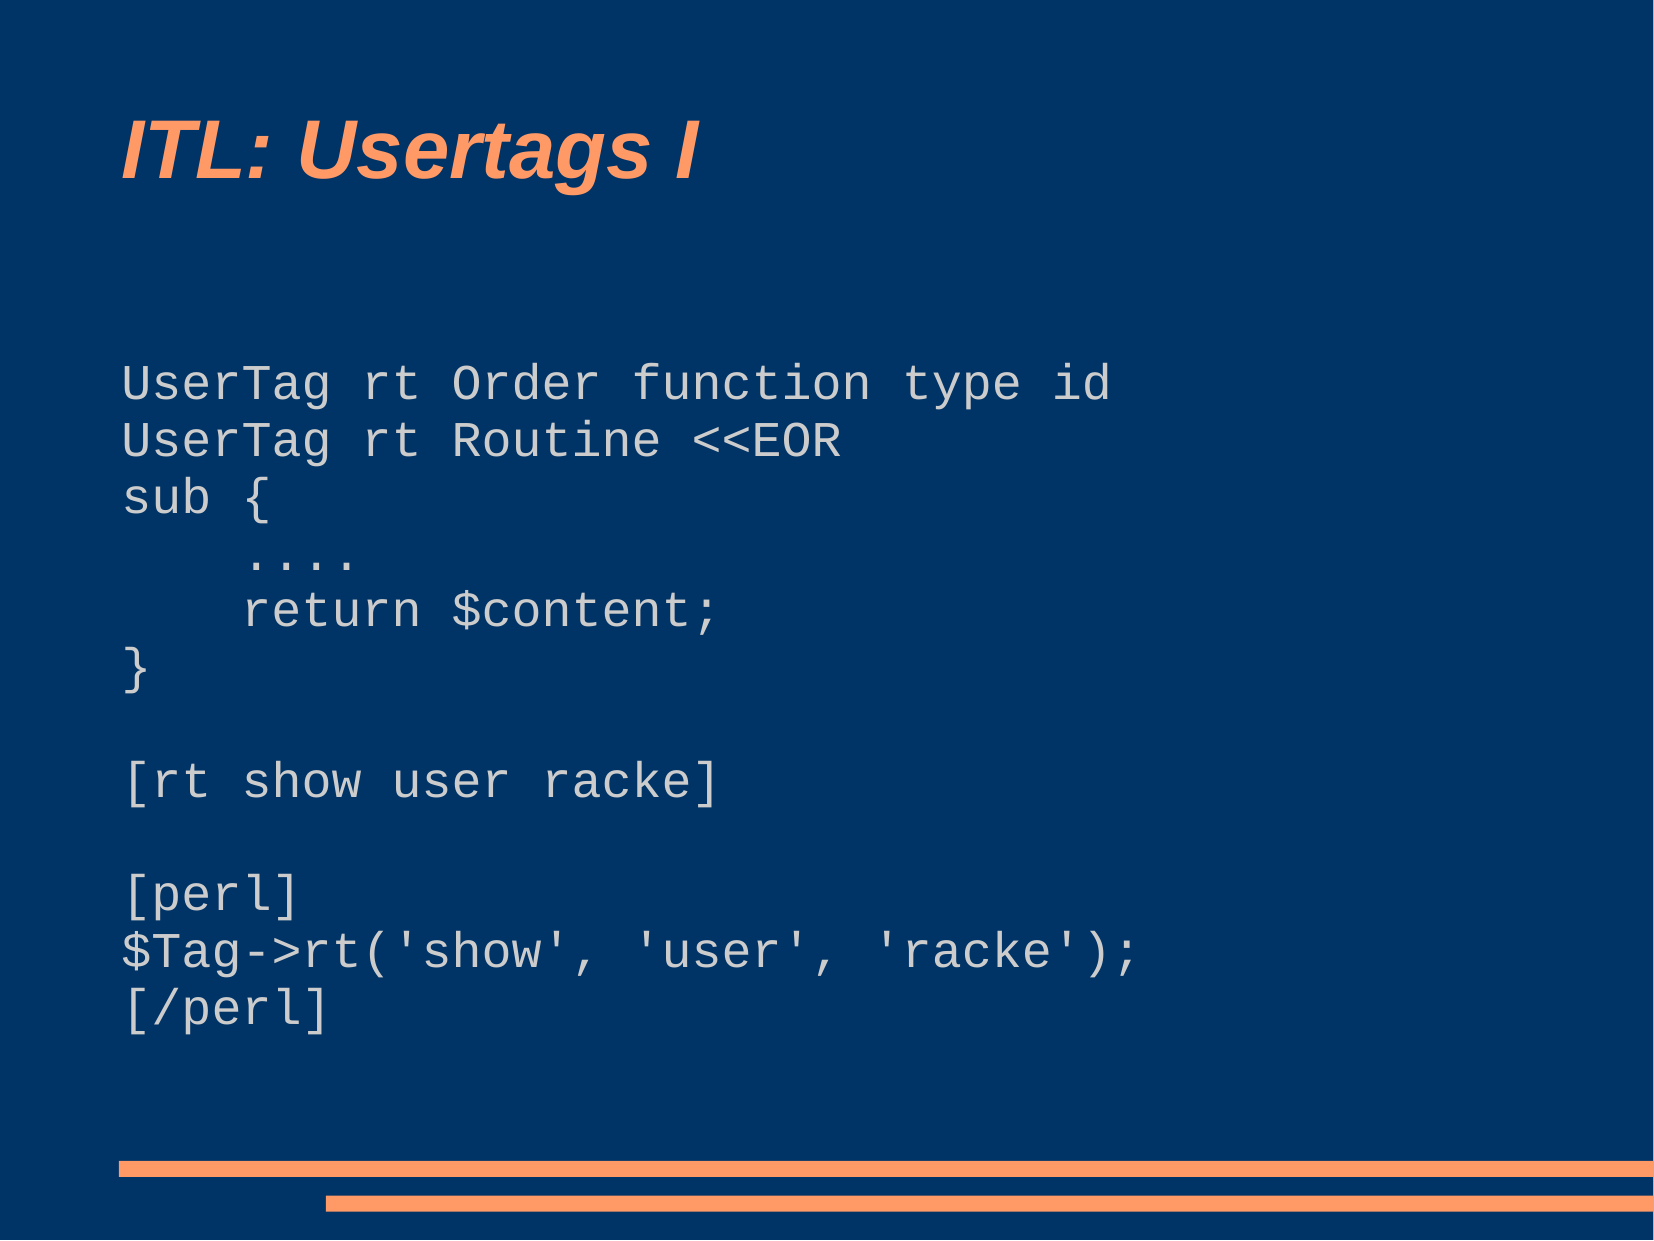

# ITL: Usertags I
UserTag rt Order function type id
UserTag rt Routine <<EOR
sub {
 ....
 return $content;
}
[rt show user racke]
[perl]
$Tag->rt('show', 'user', 'racke');
[/perl]